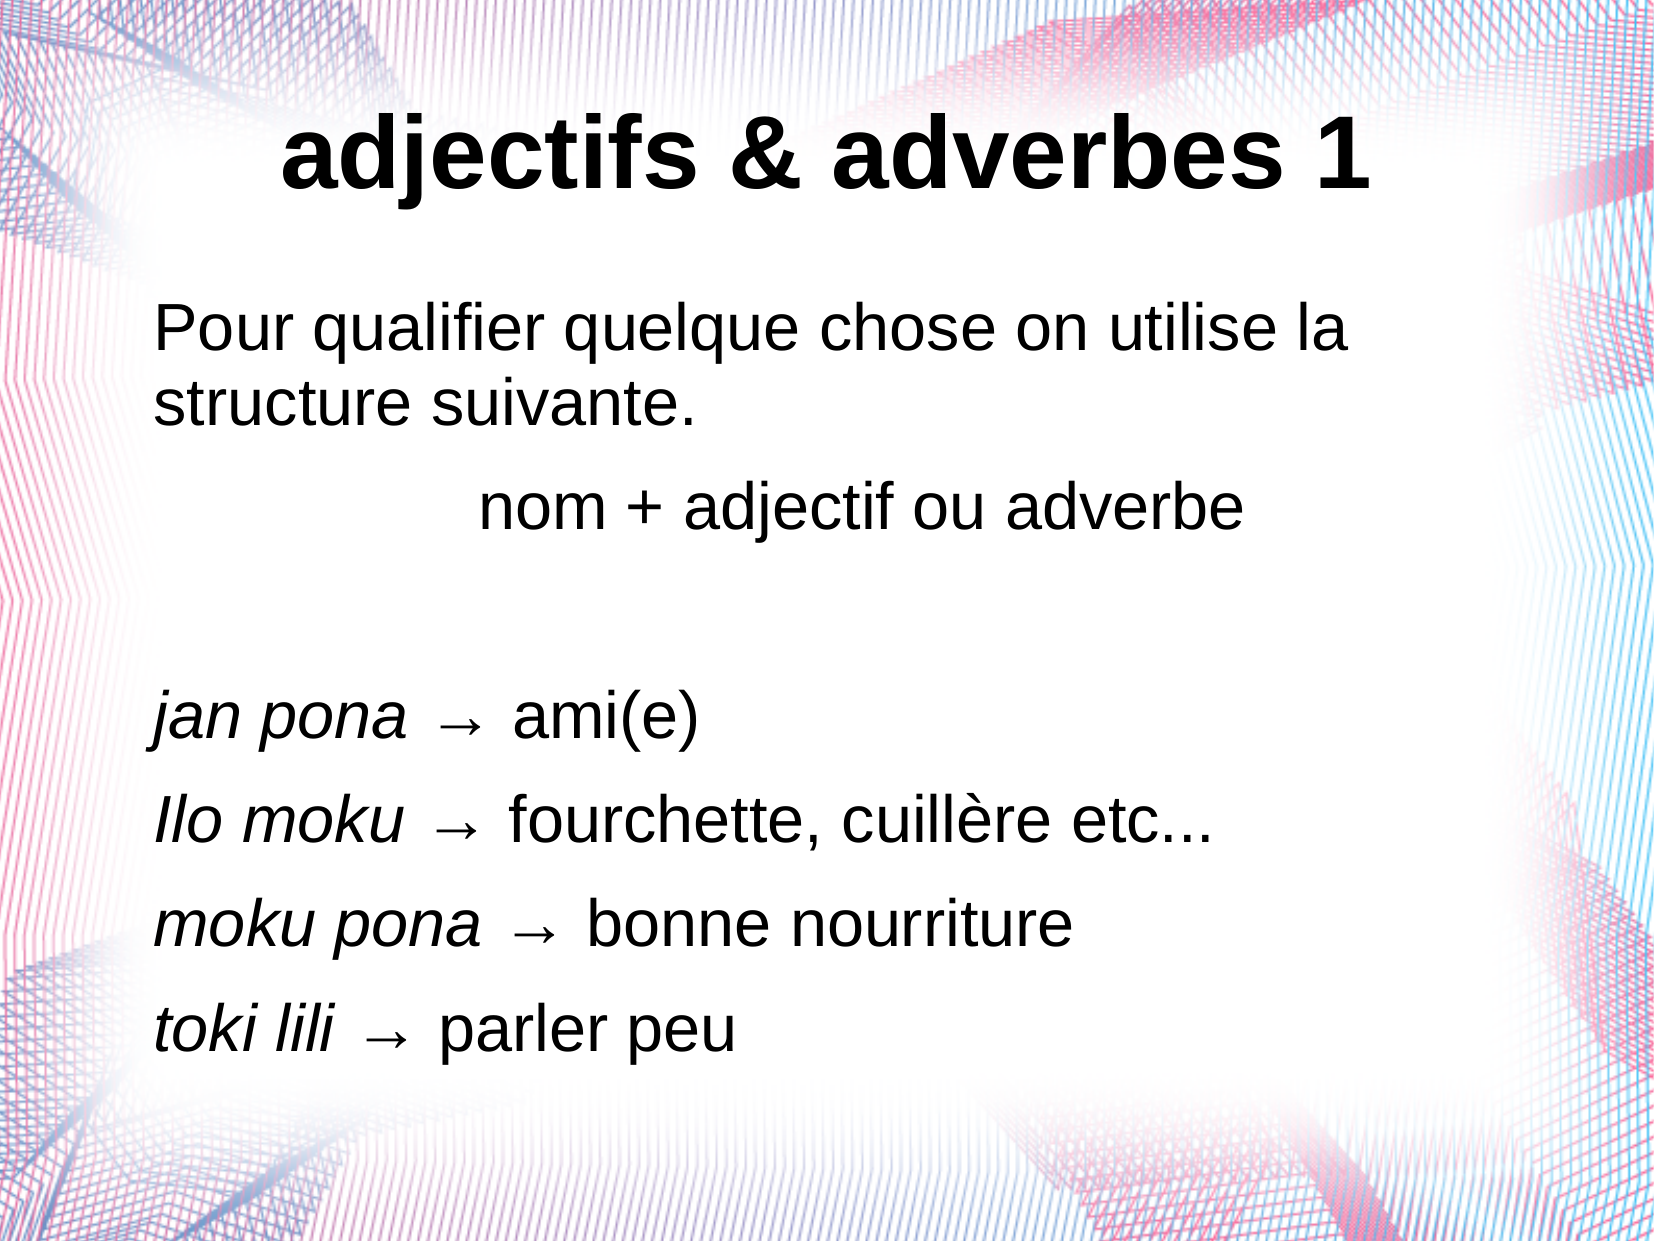

# adjectifs & adverbes 1
Pour qualifier quelque chose on utilise la structure suivante.
nom + adjectif ou adverbe
jan pona → ami(e)
Ilo moku → fourchette, cuillère etc...
moku pona → bonne nourriture
toki lili → parler peu